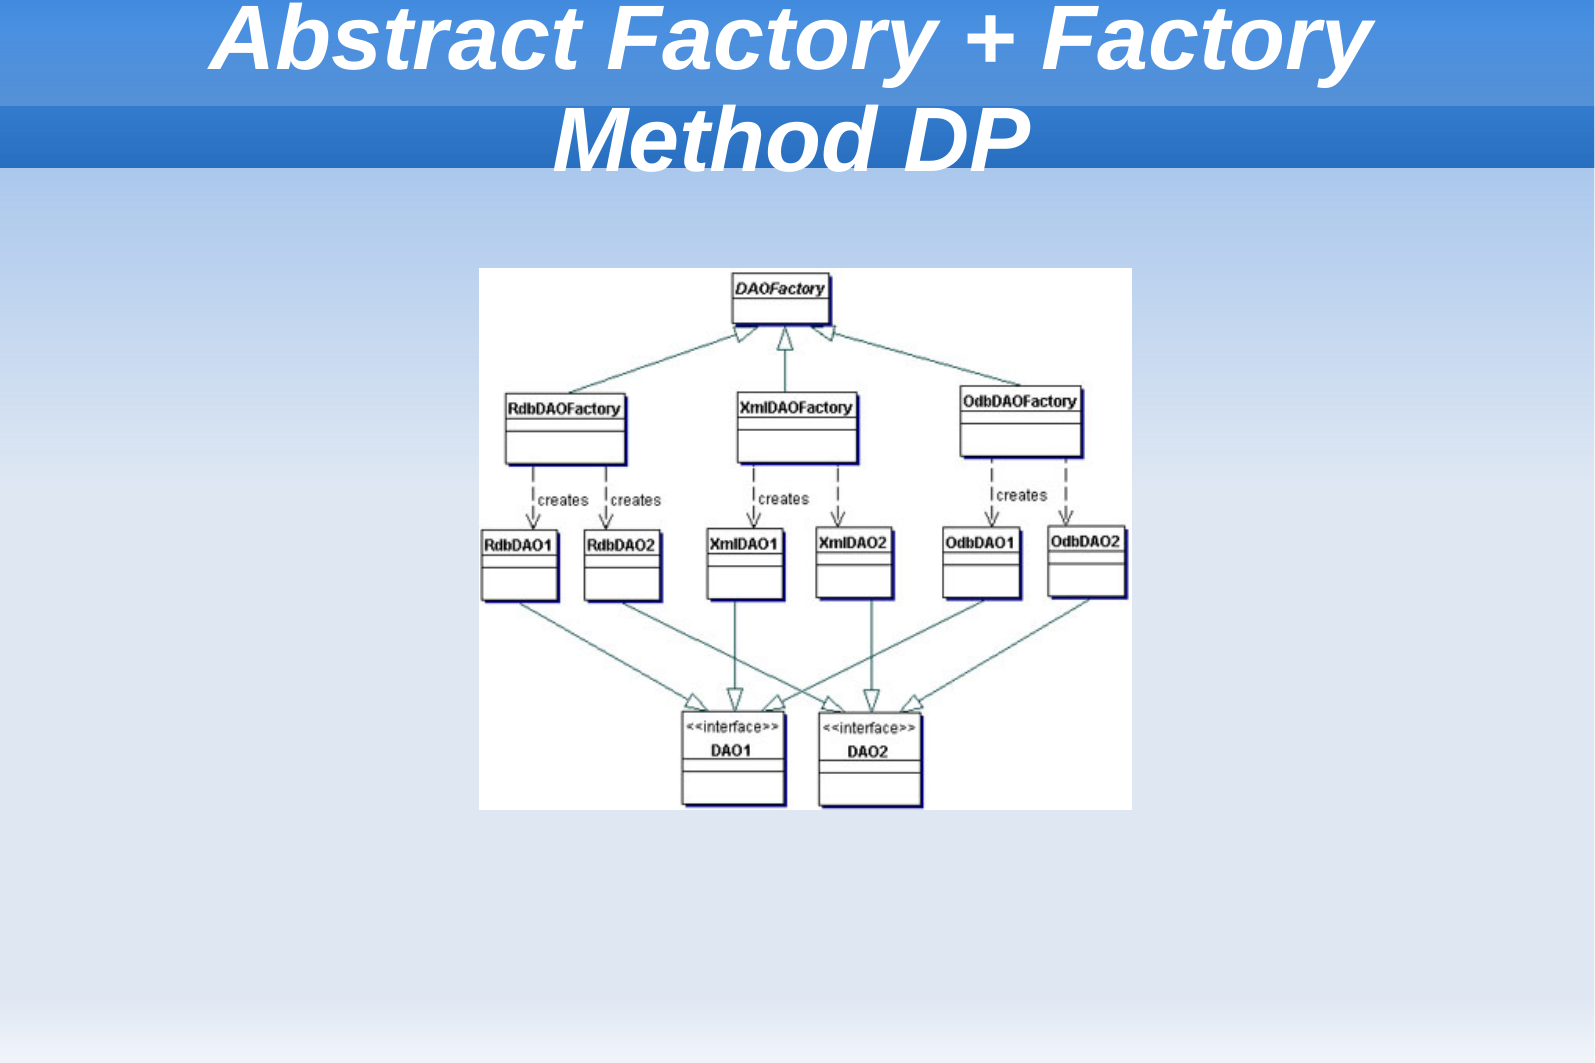

# Abstract Factory + Factory Method DP